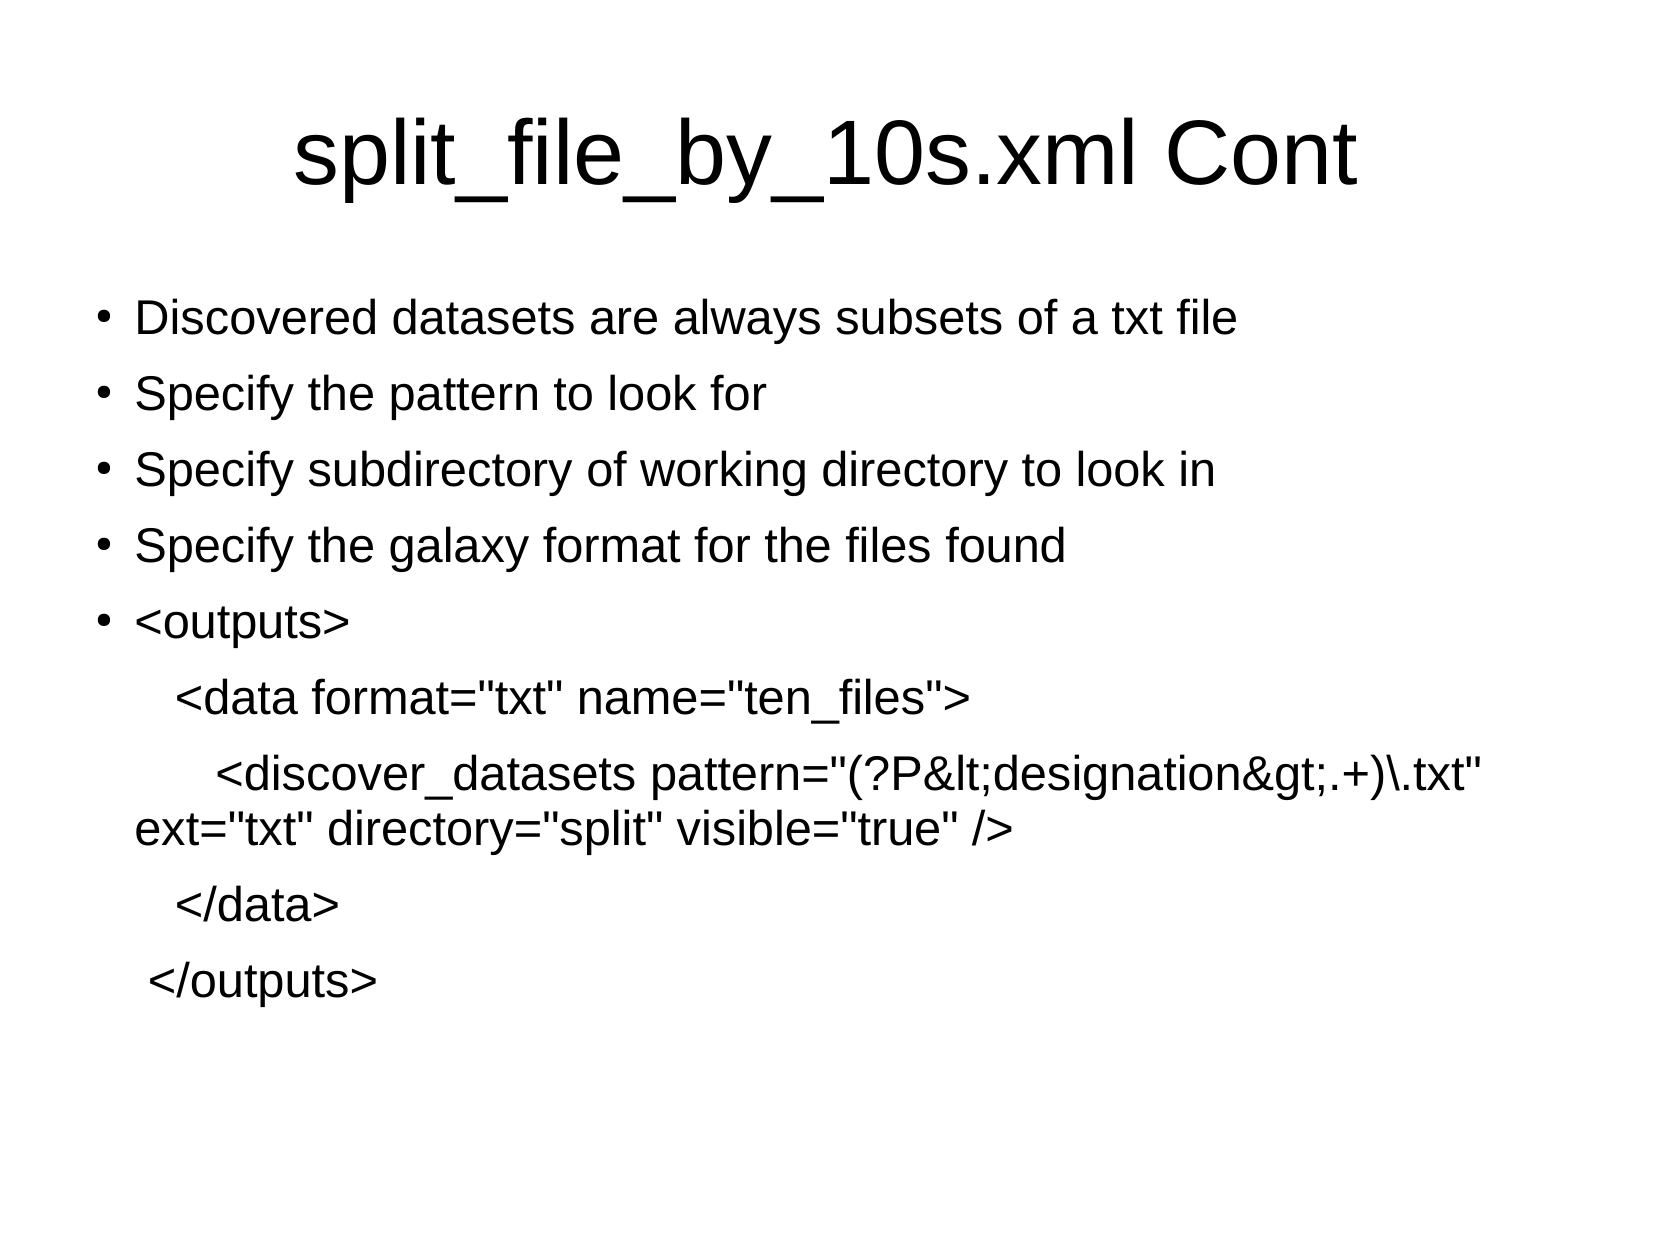

# split_file_by_10s.xml Cont
Discovered datasets are always subsets of a txt file
Specify the pattern to look for
Specify subdirectory of working directory to look in
Specify the galaxy format for the files found
<outputs>
 <data format="txt" name="ten_files">
 <discover_datasets pattern="(?P&lt;designation&gt;.+)\.txt" ext="txt" directory="split" visible="true" />
 </data>
 </outputs>